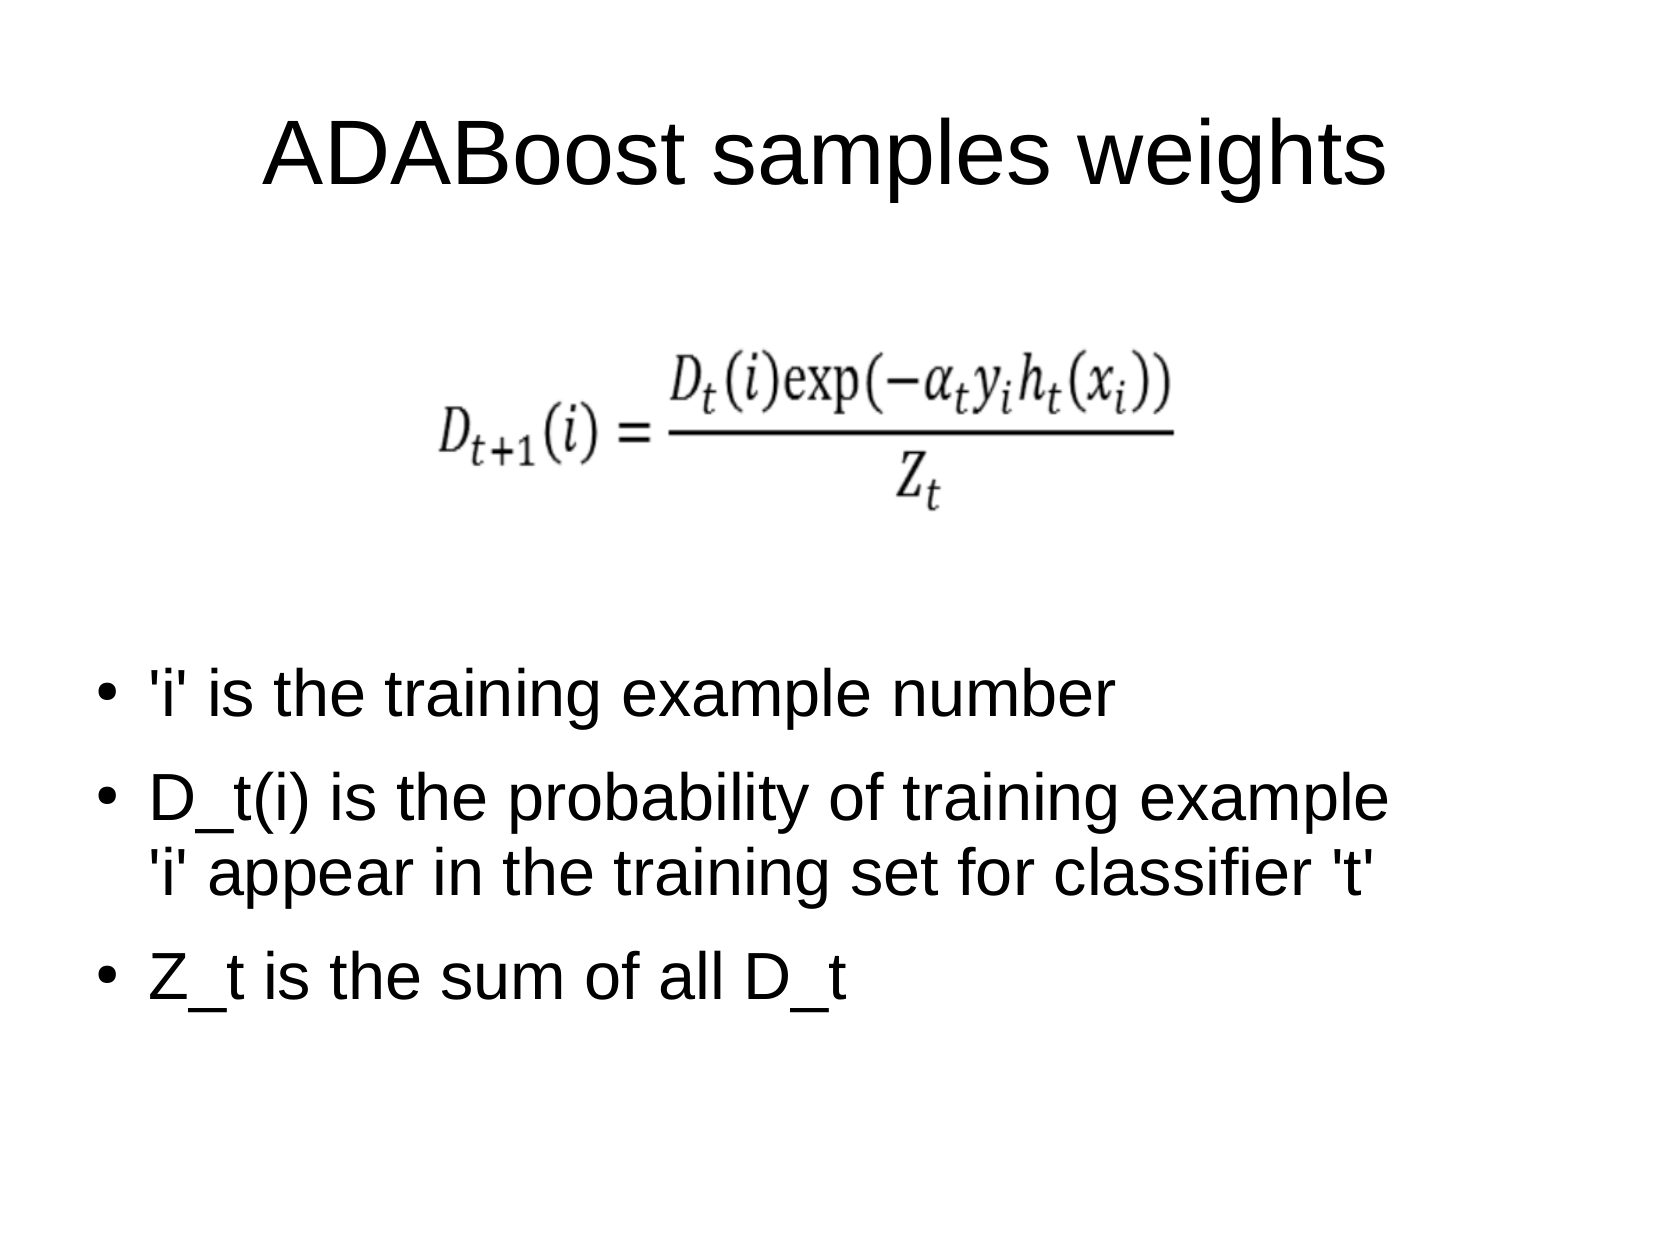

# ADABoost samples weights
'i' is the training example number
D_t(i) is the probability of training example 'i' appear in the training set for classifier 't'
Z_t is the sum of all D_t